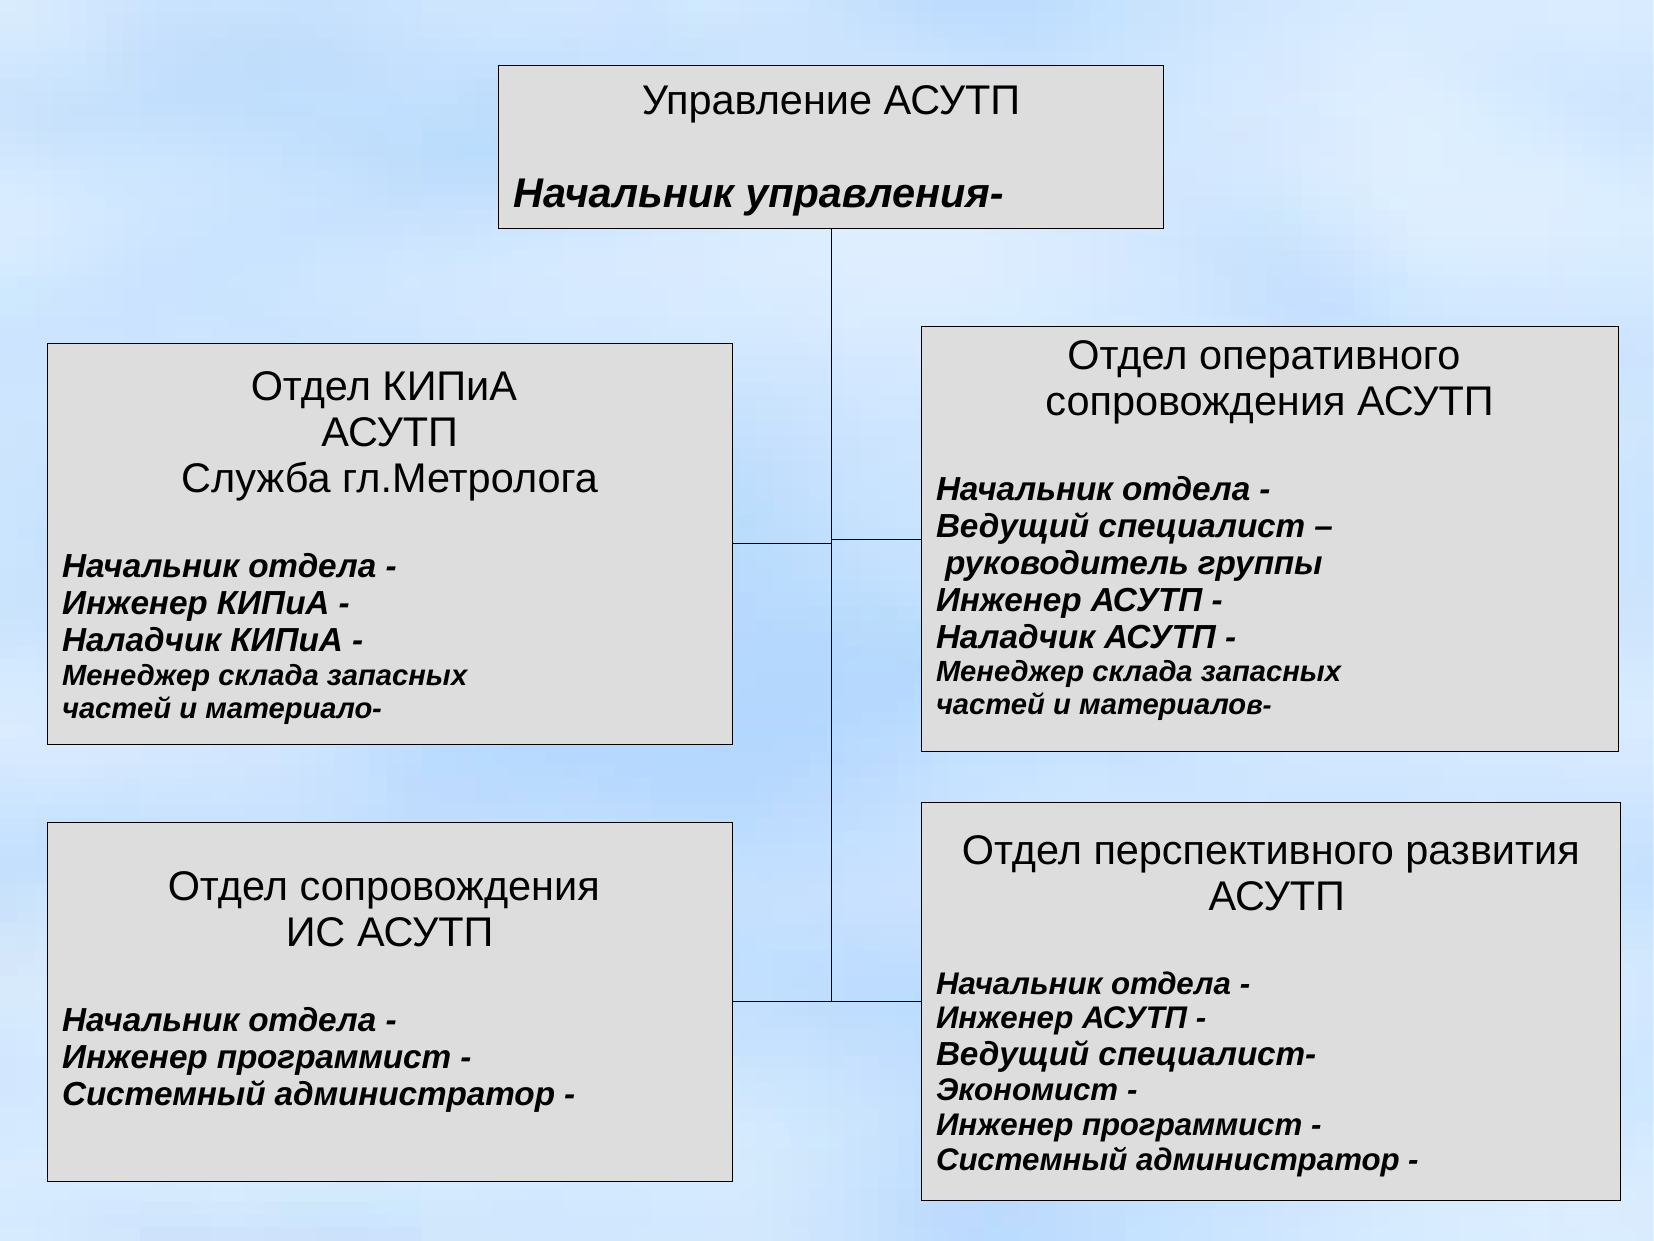

Управление АСУТП
Начальник управления-
Отдел оперативного
сопровождения АСУТП
Начальник отдела -
Ведущий специалист –
 руководитель группы
Инженер АСУТП -
Наладчик АСУТП -
Менеджер склада запасных
частей и материалов-
Отдел КИПиА
АСУТП
Служба гл.Метролога
Начальник отдела -
Инженер КИПиА -
Наладчик КИПиА -
Менеджер склада запасных
частей и материало-
Отдел перспективного развития
 АСУТП
Начальник отдела -
Инженер АСУТП -
Ведущий специалист-
Экономист -
Инженер программист -
Системный администратор -
Отдел сопровождения
ИС АСУТП
Начальник отдела -
Инженер программист -
Системный администратор -